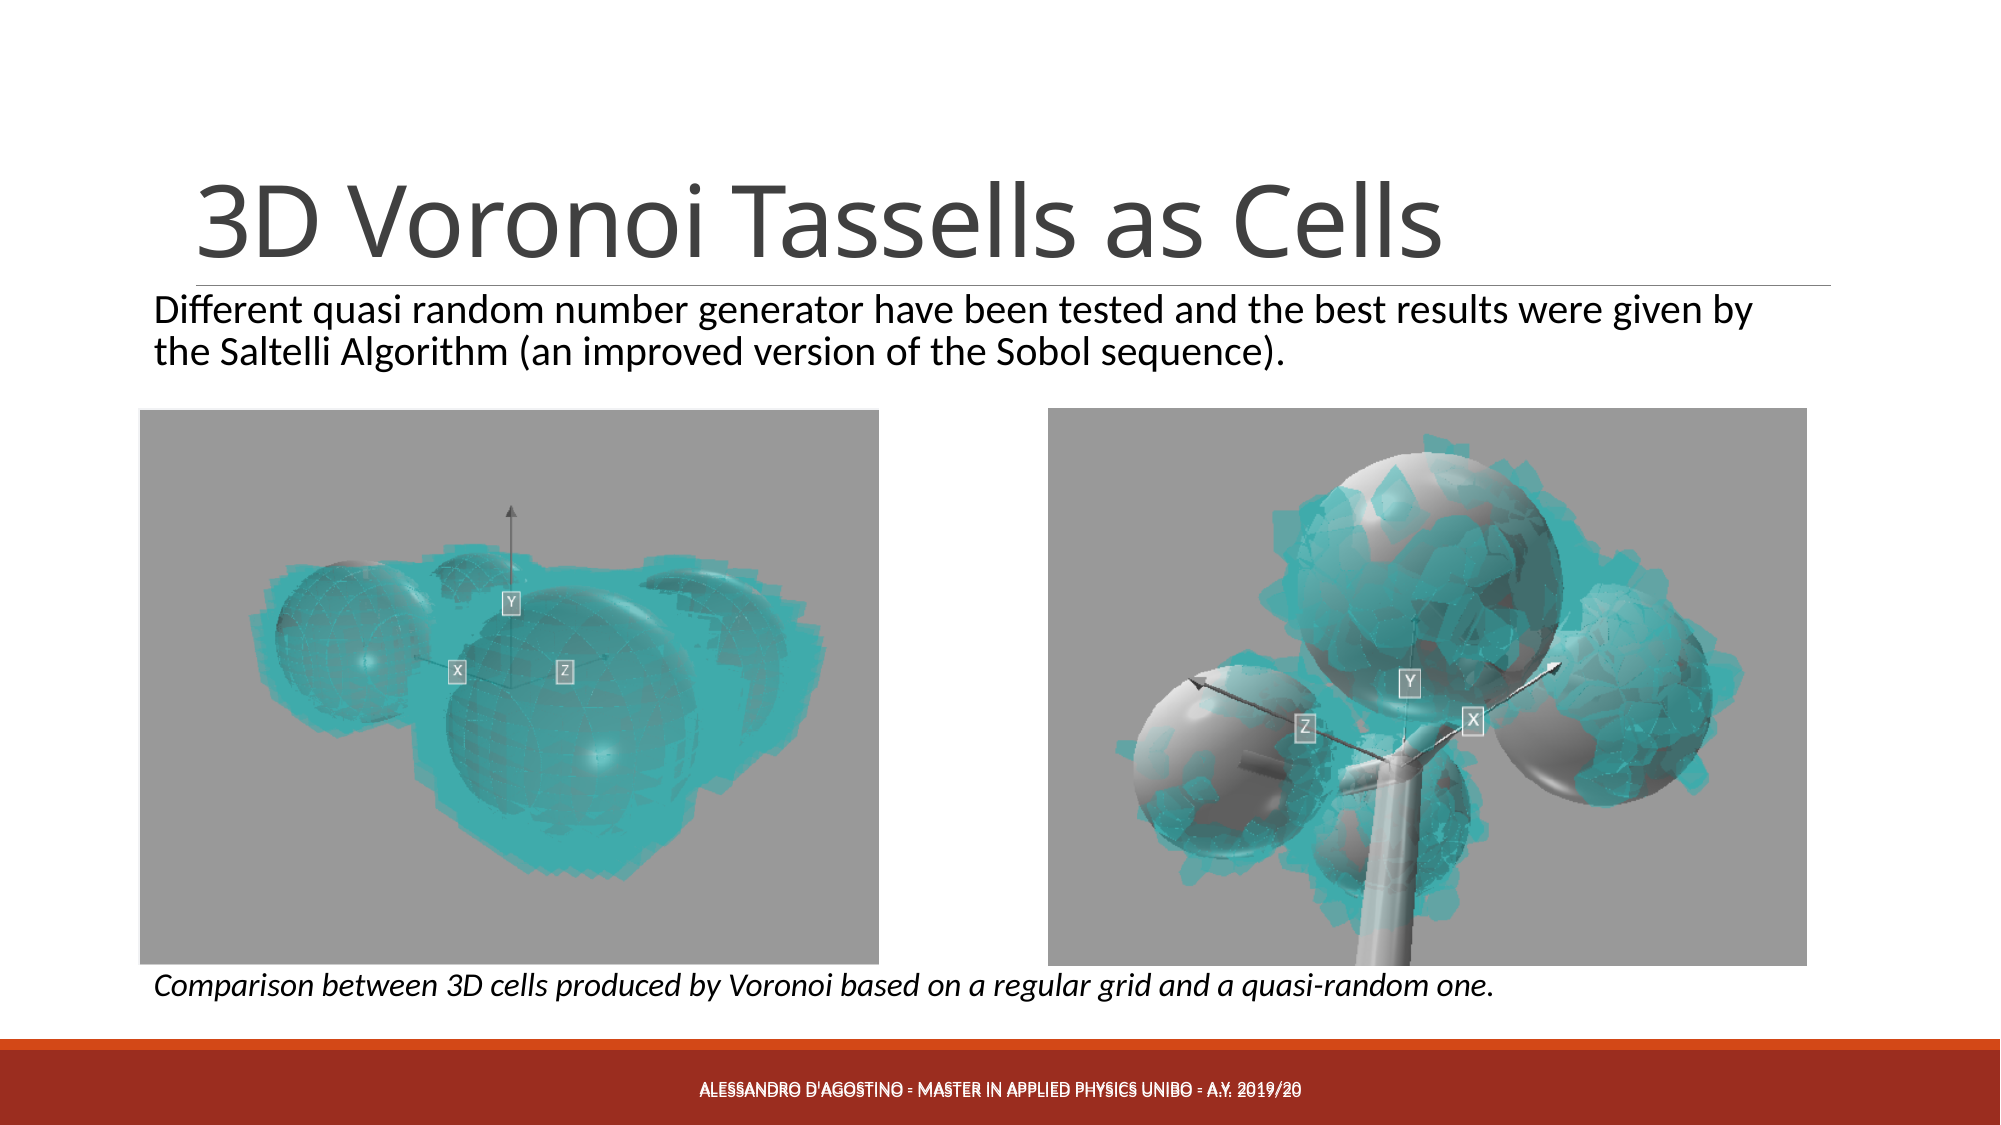

# 3D Voronoi Tassells as Cells
Different quasi random number generator have been tested and the best results were given by the Saltelli Algorithm (an improved version of the Sobol sequence).
Comparison between 3D cells produced by Voronoi based on a regular grid and a quasi-random one.
Alessandro d'Agostino - Master in Applied Physics UniBo - a.y. 2019/20
Alessandro d'Agostino - Master in Applied Physics UniBo - a.y. 2019/20